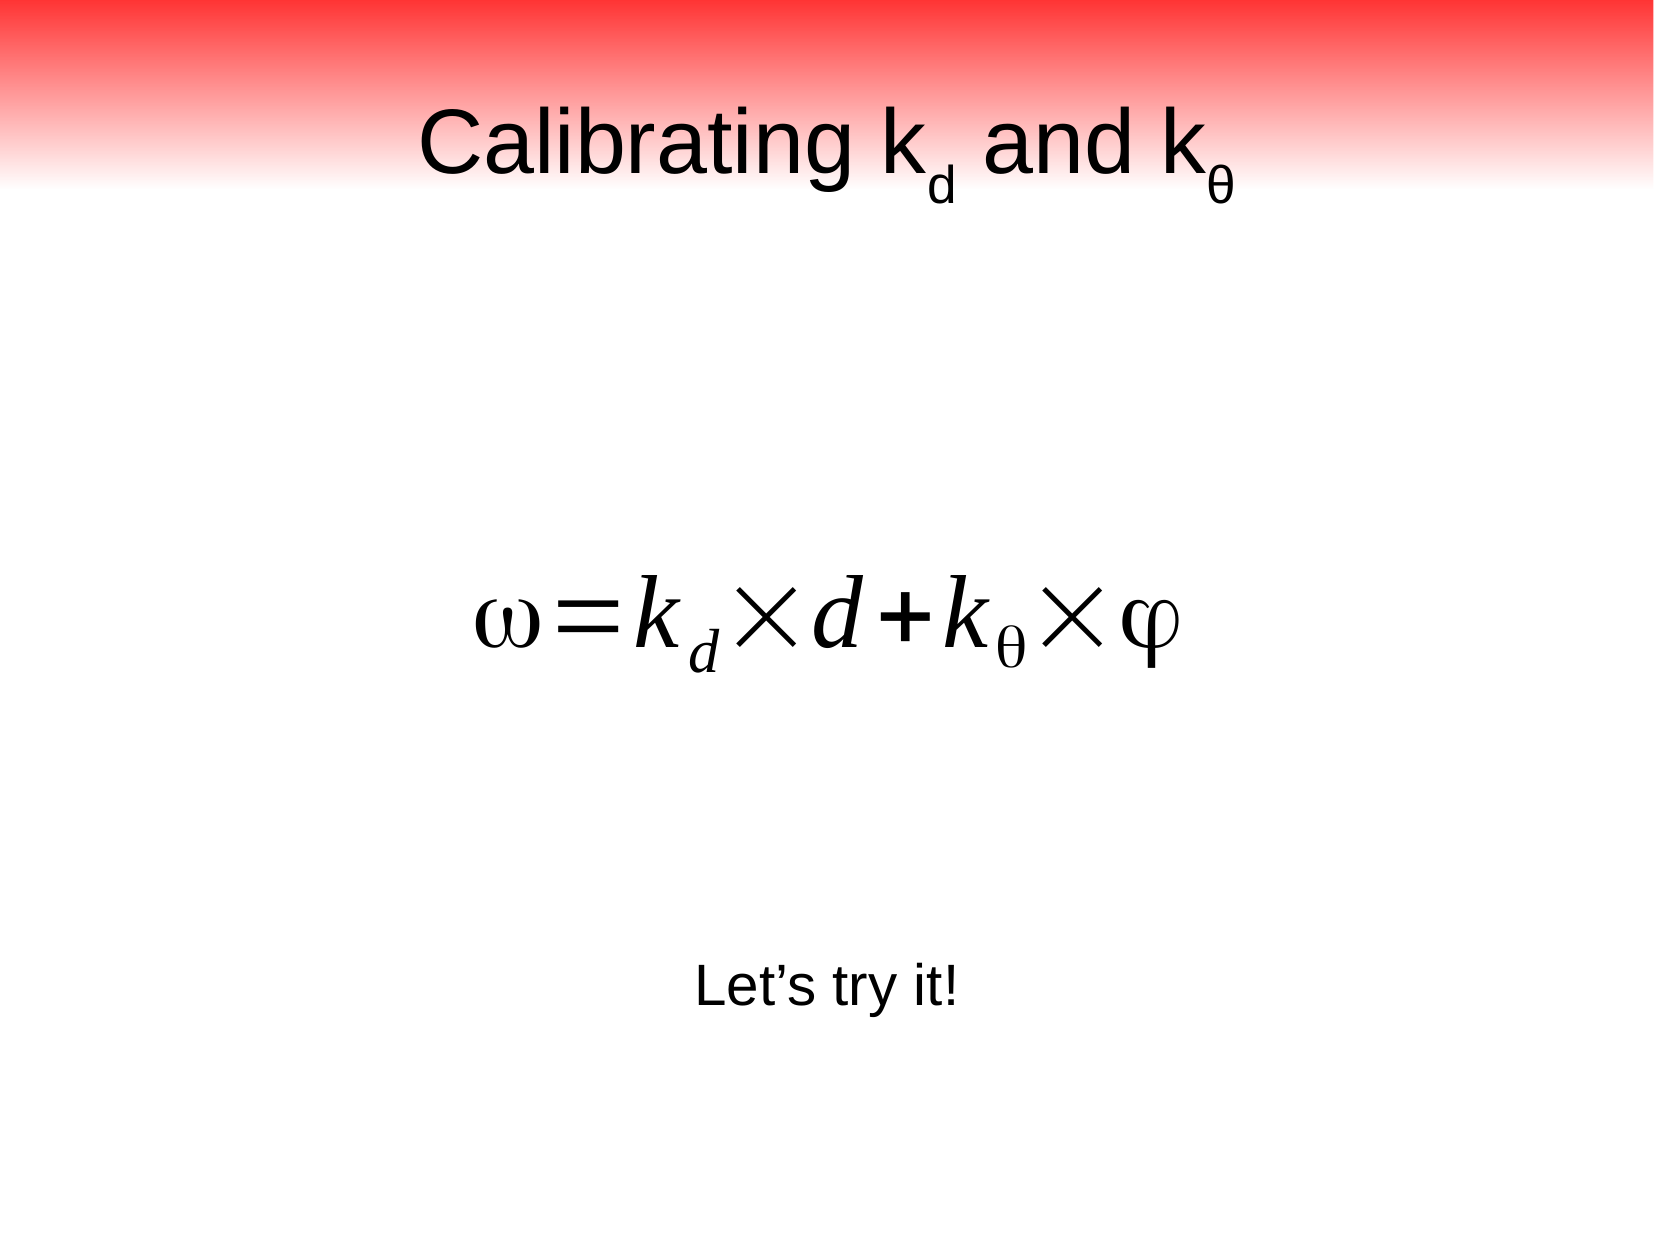

# Calibrating kd and kθ
Let’s try it!